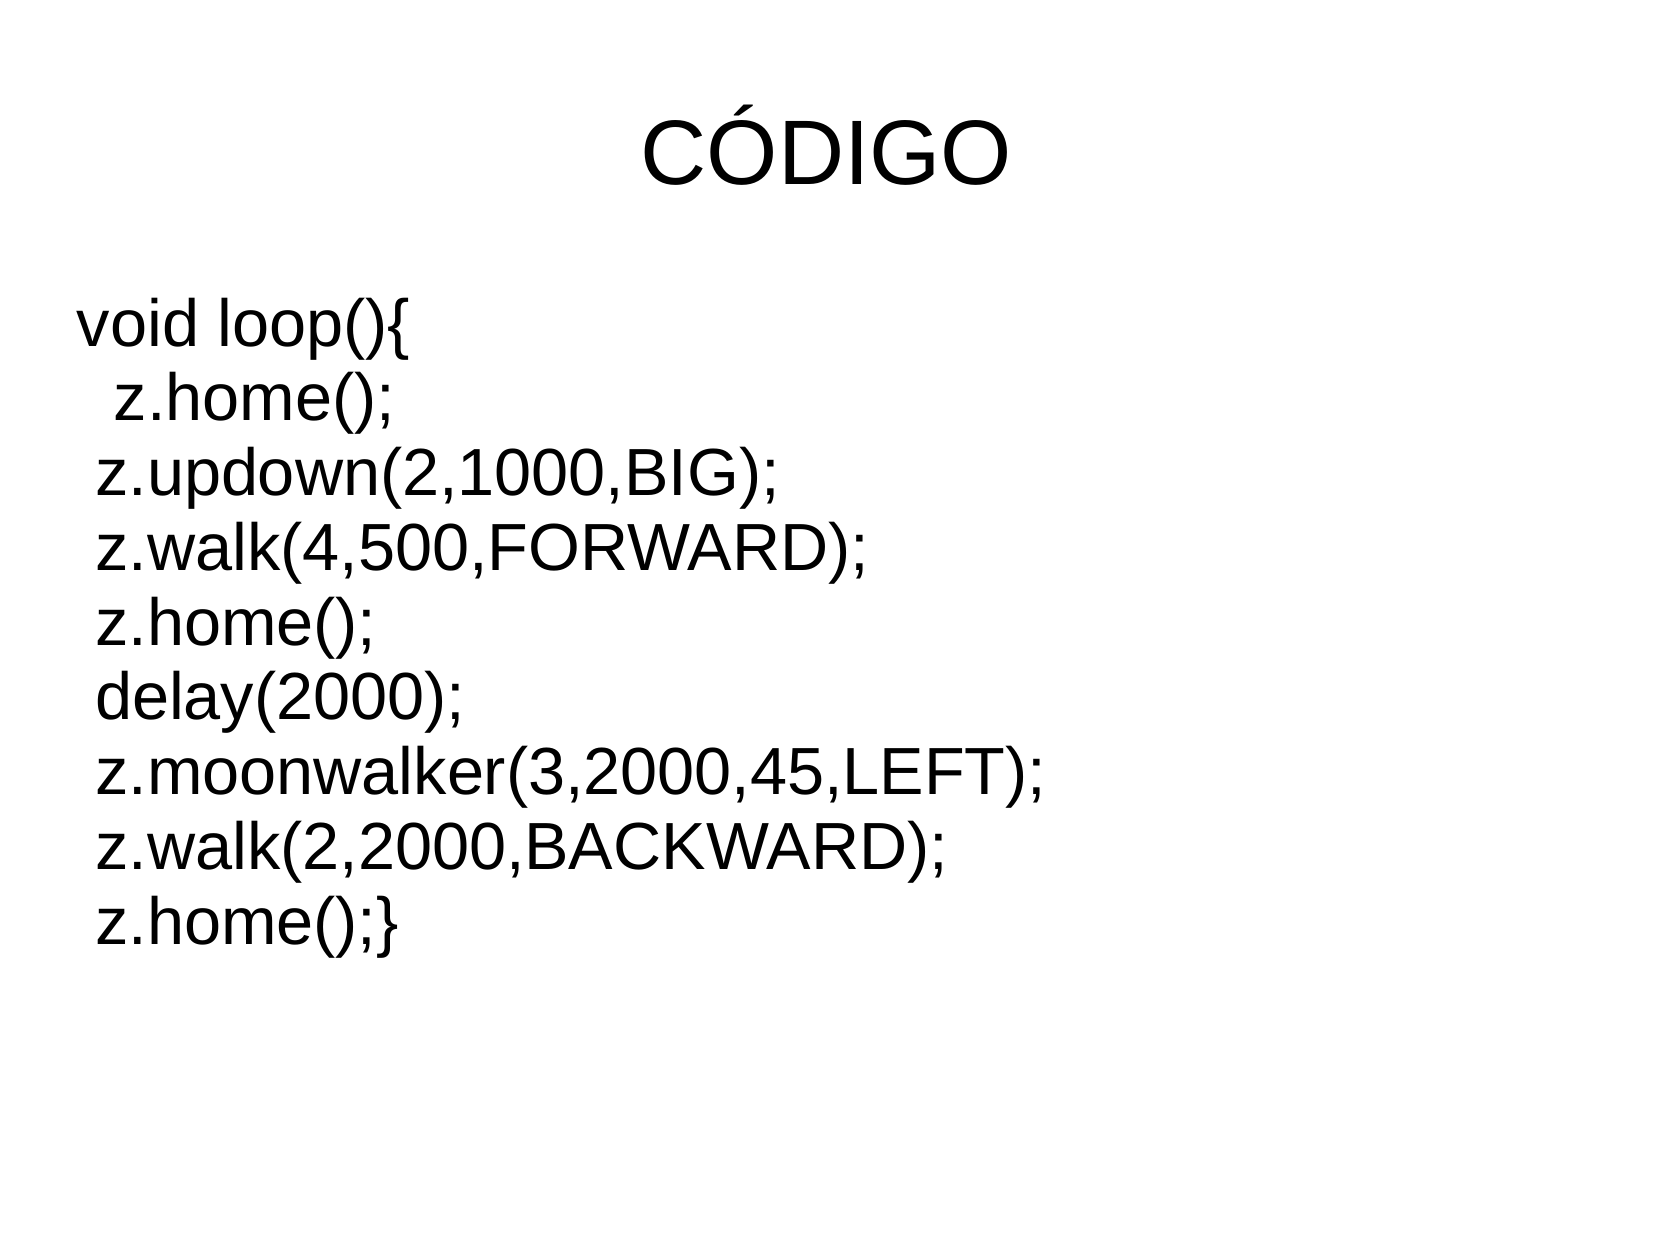

# CÓDIGO
void loop(){
 z.home();
 z.updown(2,1000,BIG);
 z.walk(4,500,FORWARD);
 z.home();
 delay(2000);
 z.moonwalker(3,2000,45,LEFT);
 z.walk(2,2000,BACKWARD);
 z.home();}